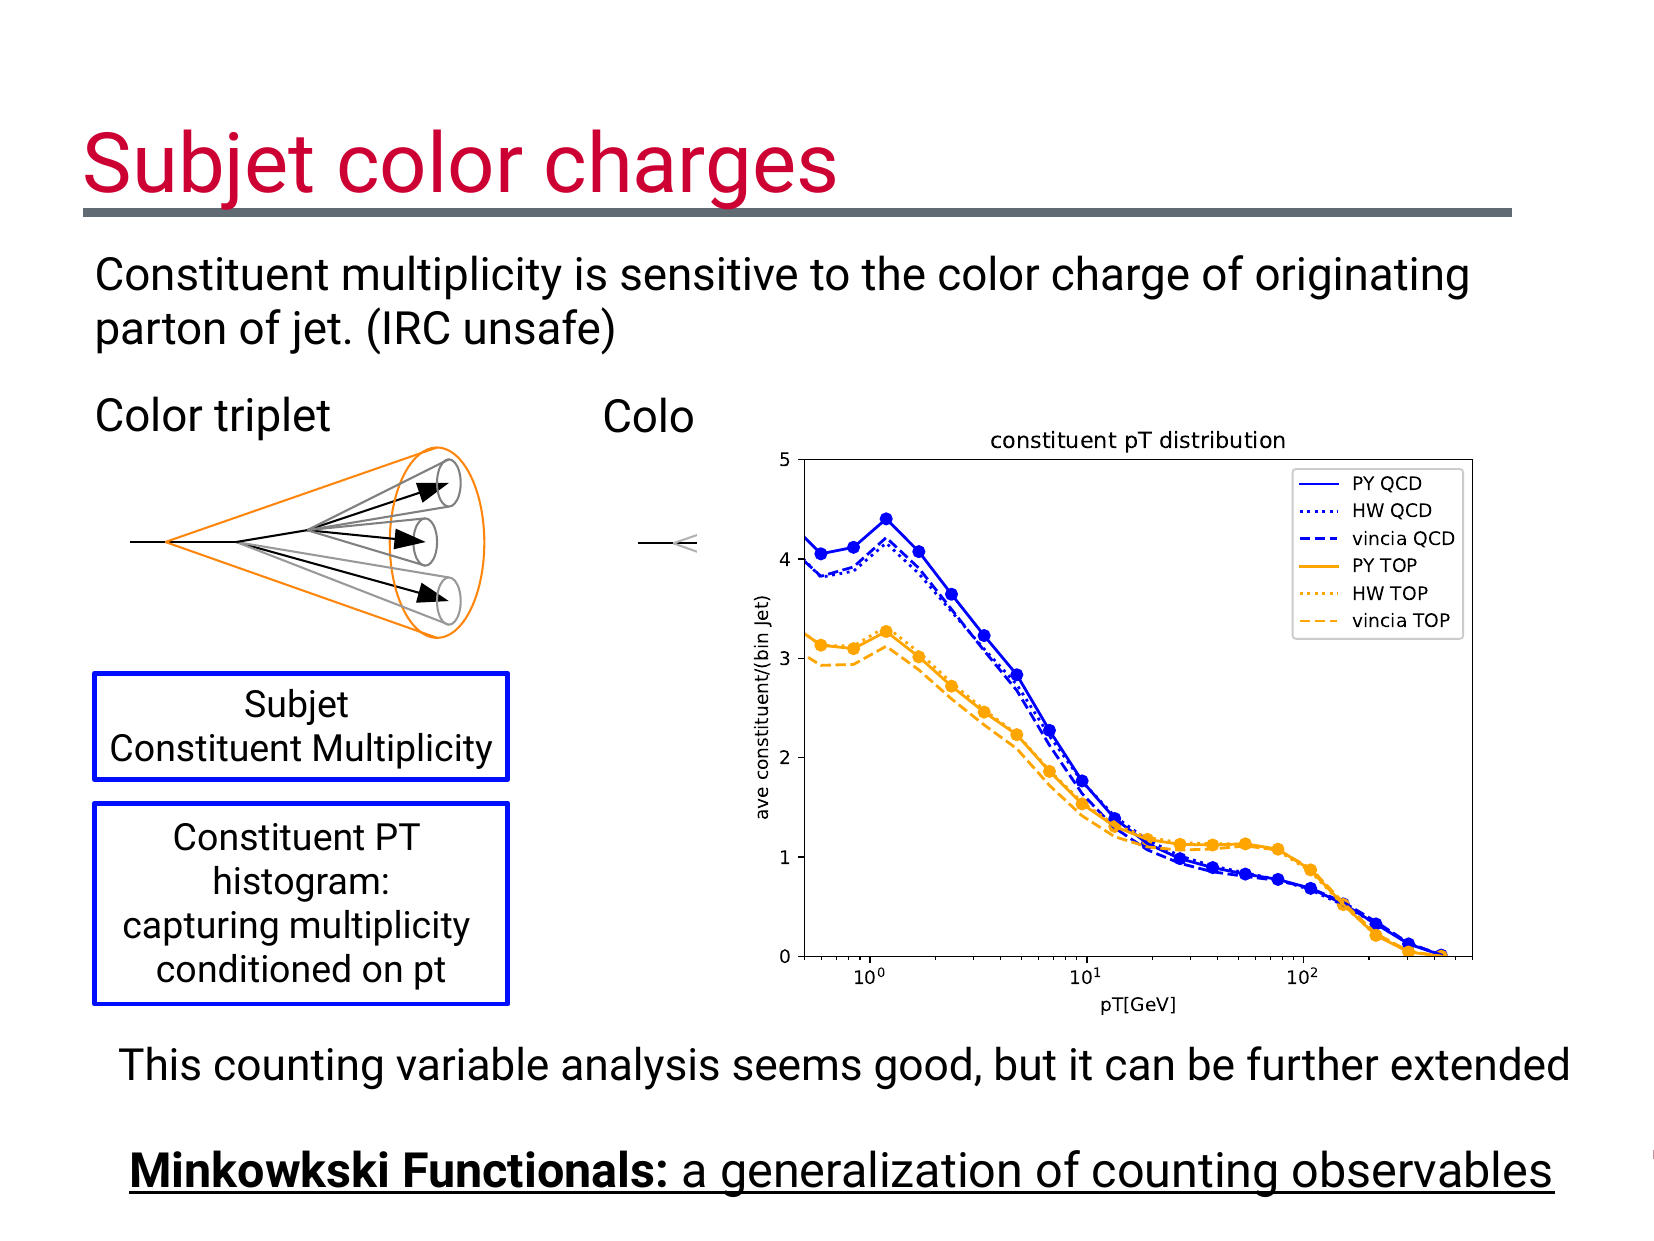

# Subjet color charges
Constituent multiplicity is sensitive to the color charge of originating
parton of jet. (IRC unsafe)
Color triplet
Color triplet subjets
Color singlet
Subjet
Constituent Multiplicity
Constituent PT
histogram:
capturing multiplicity
conditioned on pt
This counting variable analysis seems good, but it can be further extended
 Minkowkski Functionals: a generalization of counting observables
10